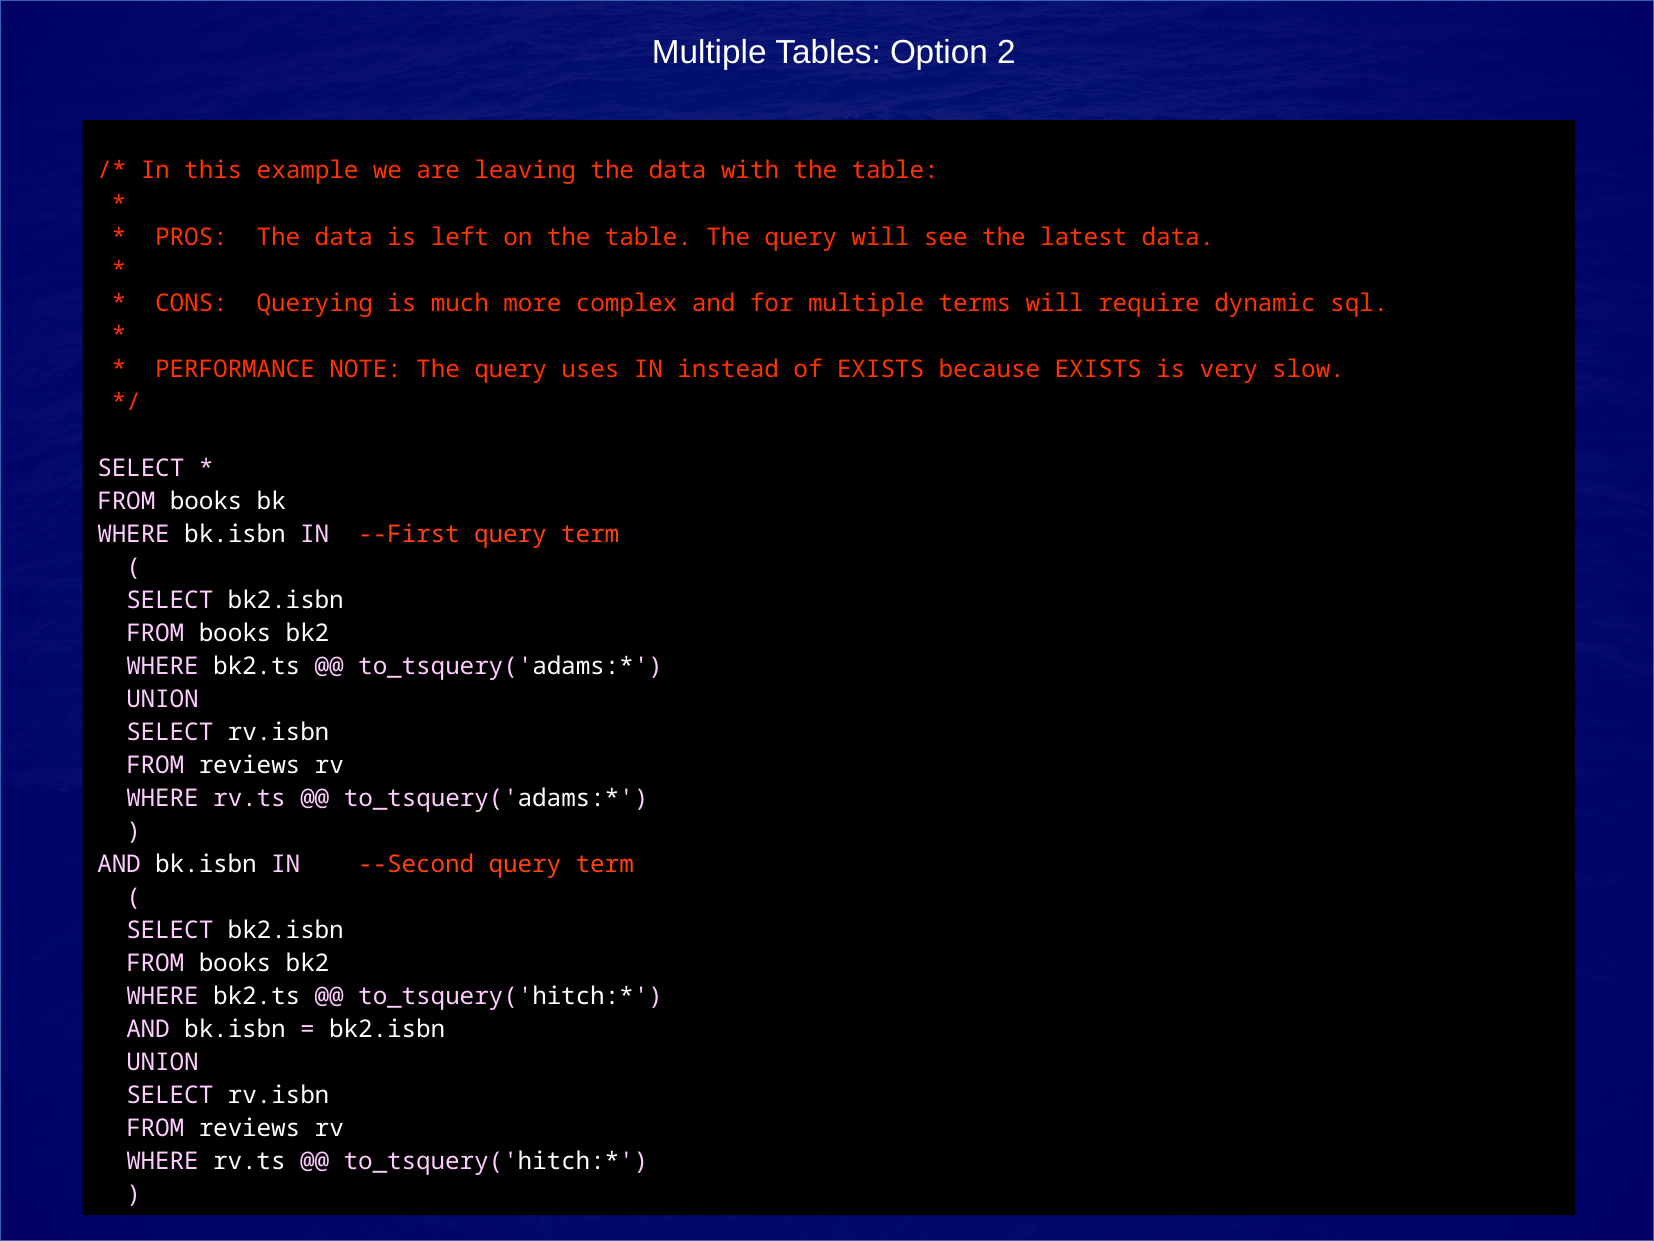

# Multiple Tables: Option 2
 /* In this example we are leaving the data with the table:
 *
 * PROS: The data is left on the table. The query will see the latest data.
 *
 * CONS: Querying is much more complex and for multiple terms will require dynamic sql.
 *
 * PERFORMANCE NOTE: The query uses IN instead of EXISTS because EXISTS is very slow.
 */
 SELECT *
 FROM books bk
 WHERE bk.isbn IN --First query term
 (
 SELECT bk2.isbn
 FROM books bk2
 WHERE bk2.ts @@ to_tsquery('adams:*')
 UNION
 SELECT rv.isbn
 FROM reviews rv
 WHERE rv.ts @@ to_tsquery('adams:*')
 )
 AND bk.isbn IN --Second query term
 (
 SELECT bk2.isbn
 FROM books bk2
 WHERE bk2.ts @@ to_tsquery('hitch:*')
 AND bk.isbn = bk2.isbn
 UNION
 SELECT rv.isbn
 FROM reviews rv
 WHERE rv.ts @@ to_tsquery('hitch:*')
 )